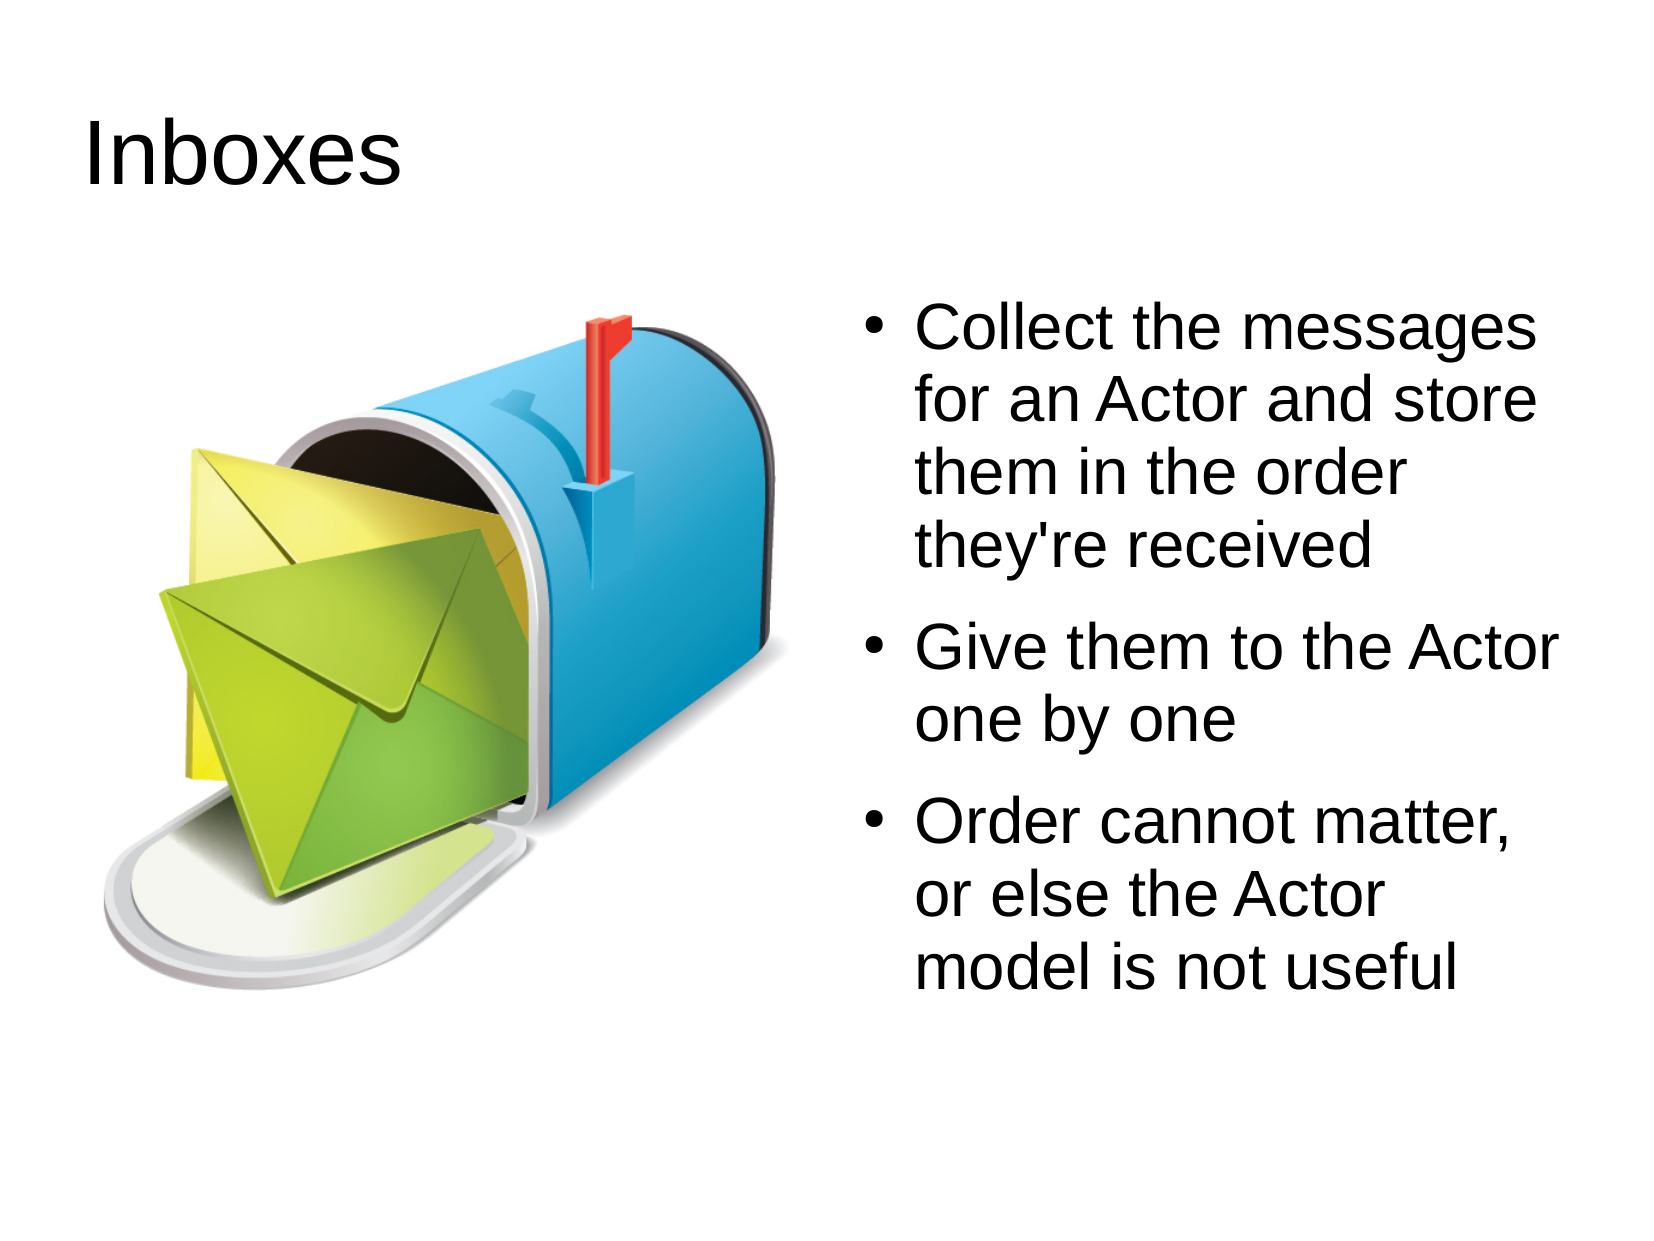

# Inboxes
Collect the messages for an Actor and store them in the order they're received
Give them to the Actor one by one
Order cannot matter, or else the Actor model is not useful